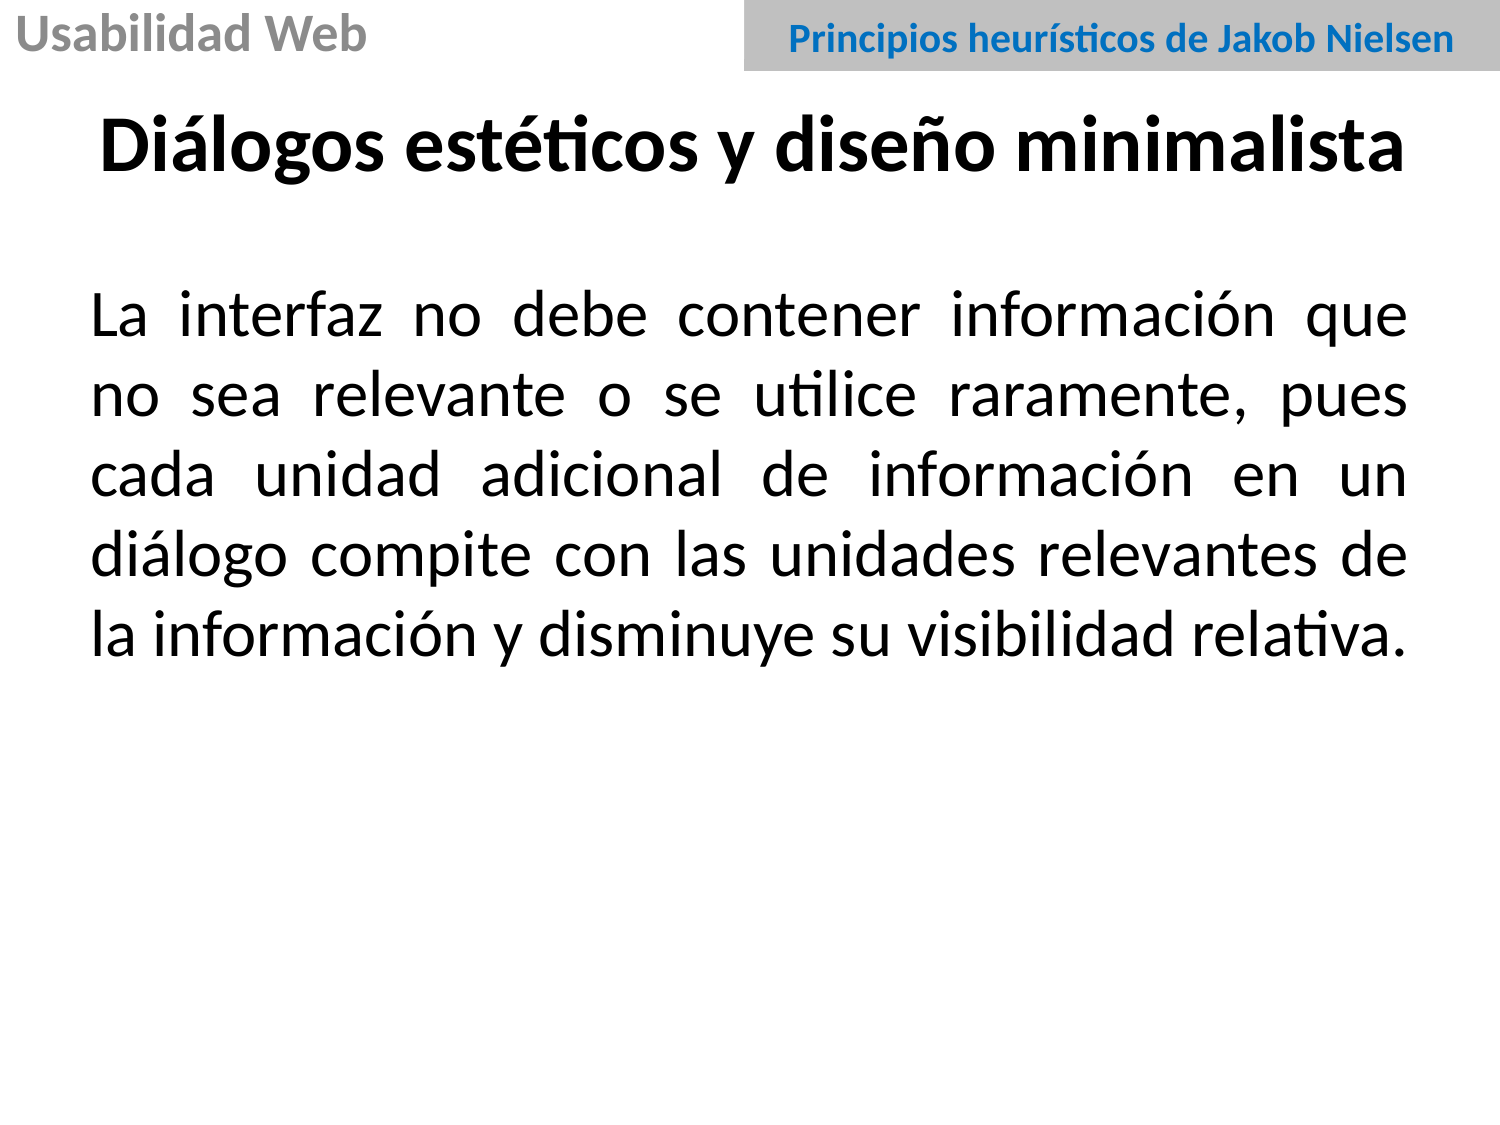

Usabilidad Web
Principios heurísticos de Jakob Nielsen
# Diálogos estéticos y diseño minimalista
La interfaz no debe contener información que no sea relevante o se utilice raramente, pues cada unidad adicional de información en un diálogo compite con las unidades relevantes de la información y disminuye su visibilidad relativa.